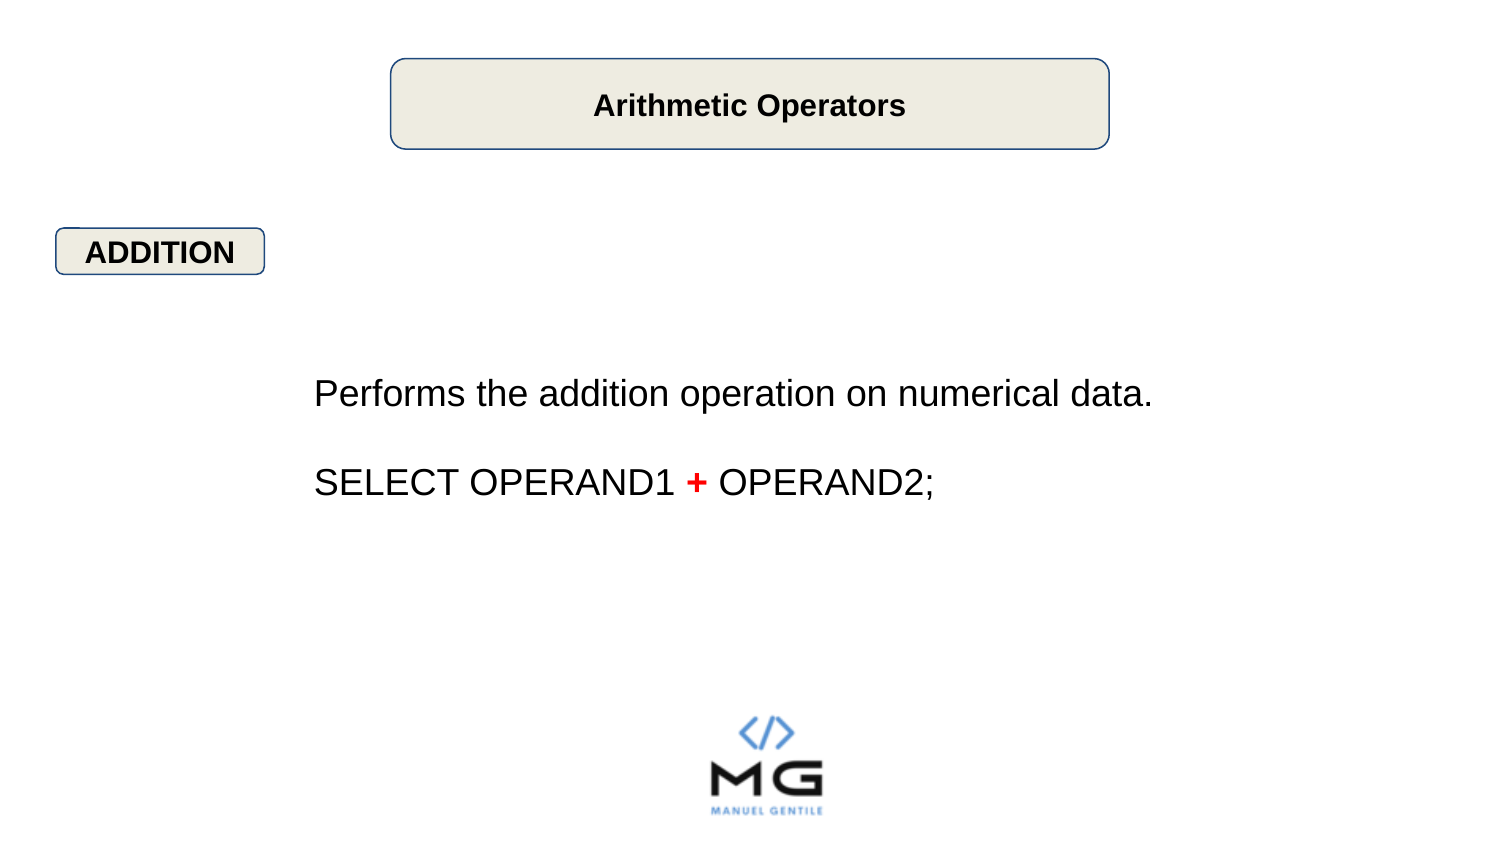

Arithmetic Operators
ADDITION
Performs the addition operation on numerical data.
SELECT OPERAND1 + OPERAND2;